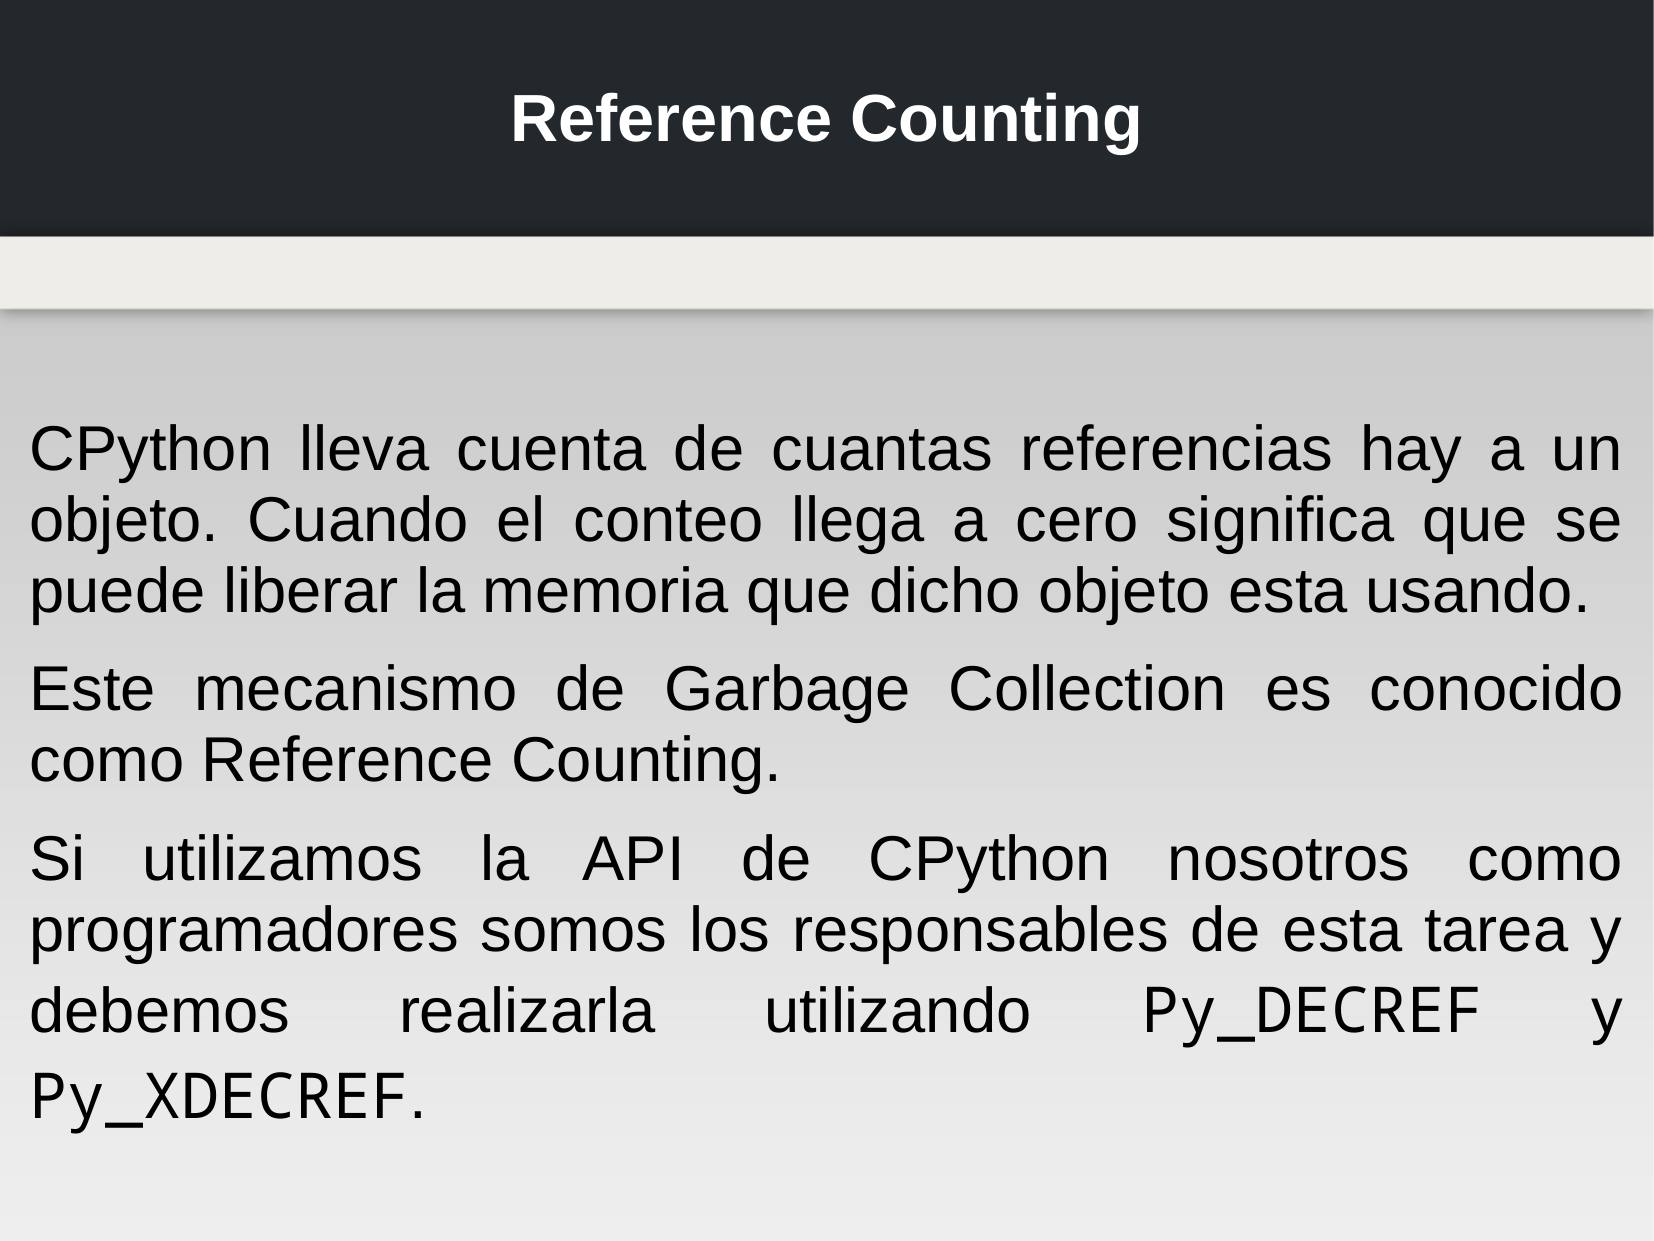

# Reference Counting
CPython lleva cuenta de cuantas referencias hay a un objeto. Cuando el conteo llega a cero significa que se puede liberar la memoria que dicho objeto esta usando.
Este mecanismo de Garbage Collection es conocido como Reference Counting.
Si utilizamos la API de CPython nosotros como programadores somos los responsables de esta tarea y debemos realizarla utilizando Py_DECREF y Py_XDECREF.